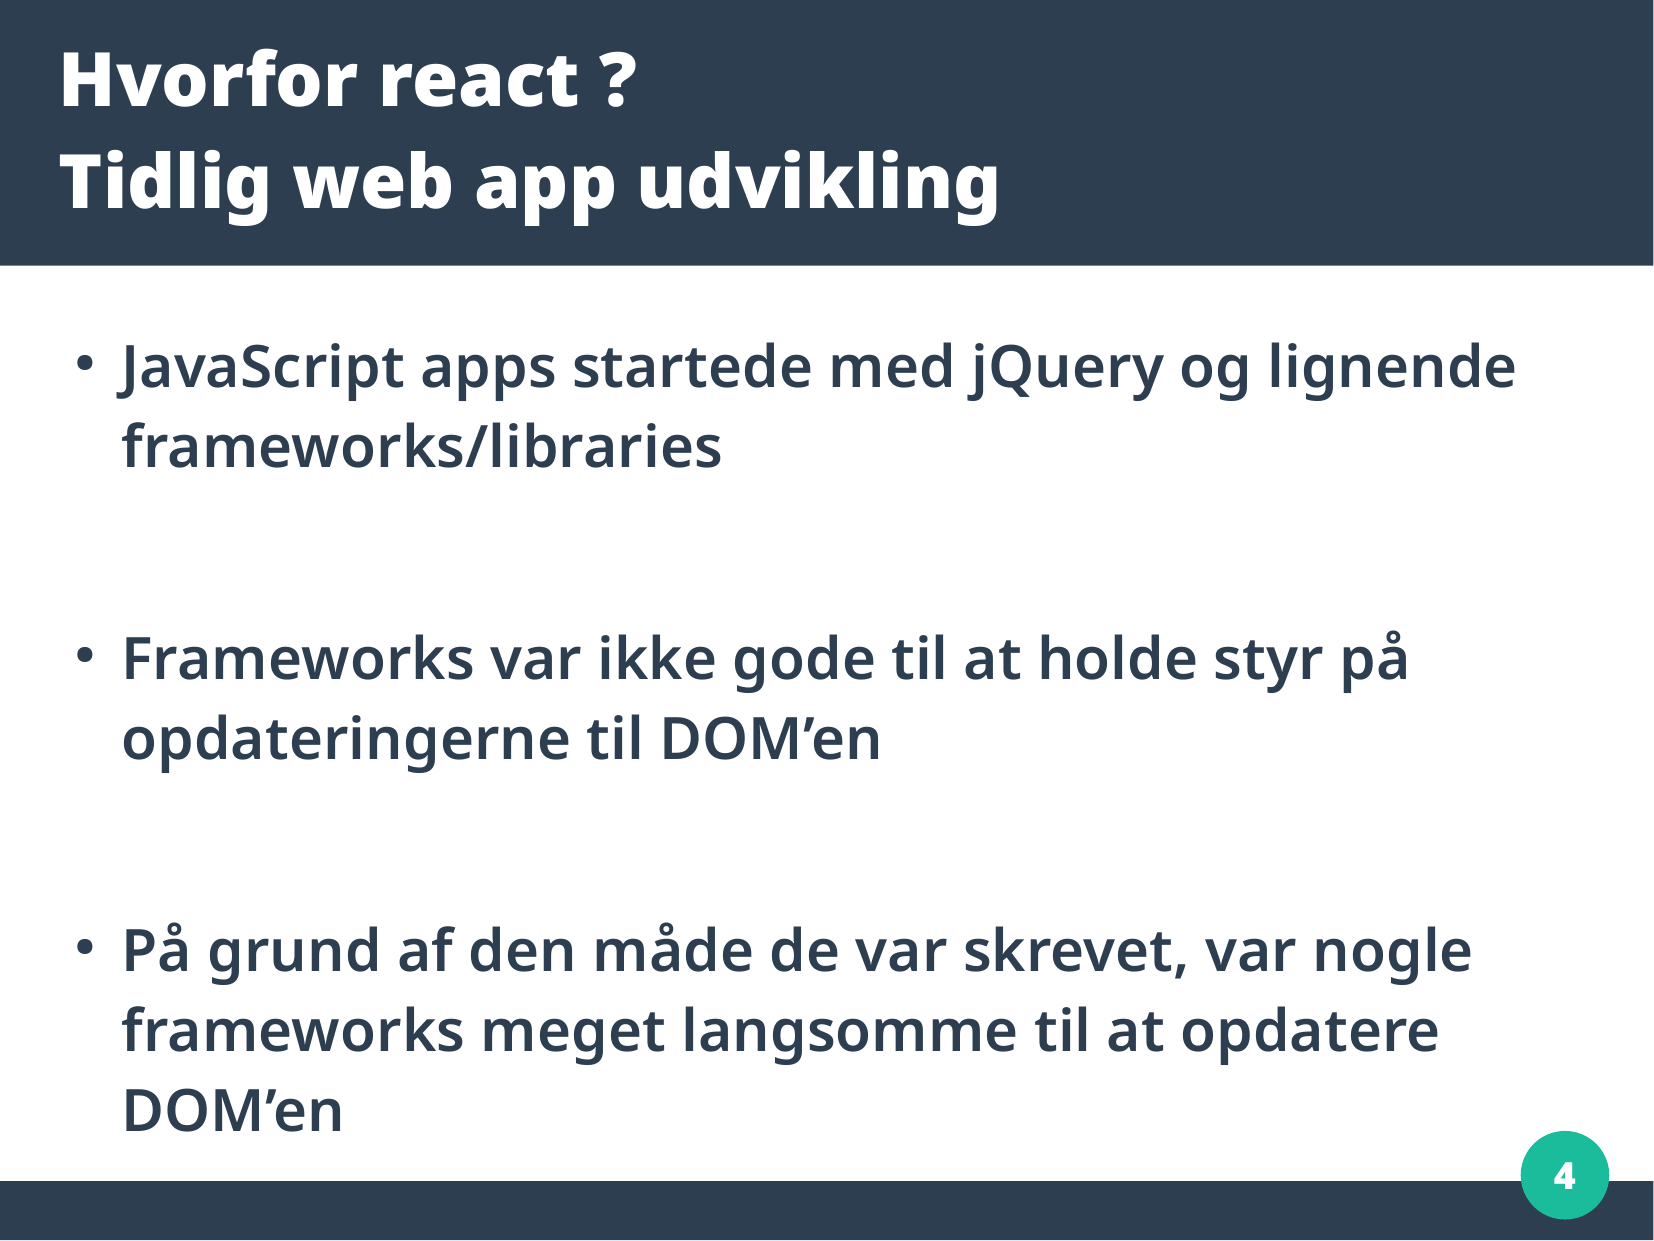

# Hvorfor react ? Tidlig web app udvikling
JavaScript apps startede med jQuery og lignende frameworks/libraries
Frameworks var ikke gode til at holde styr på opdateringerne til DOM’en
På grund af den måde de var skrevet, var nogle frameworks meget langsomme til at opdatere DOM’en
4